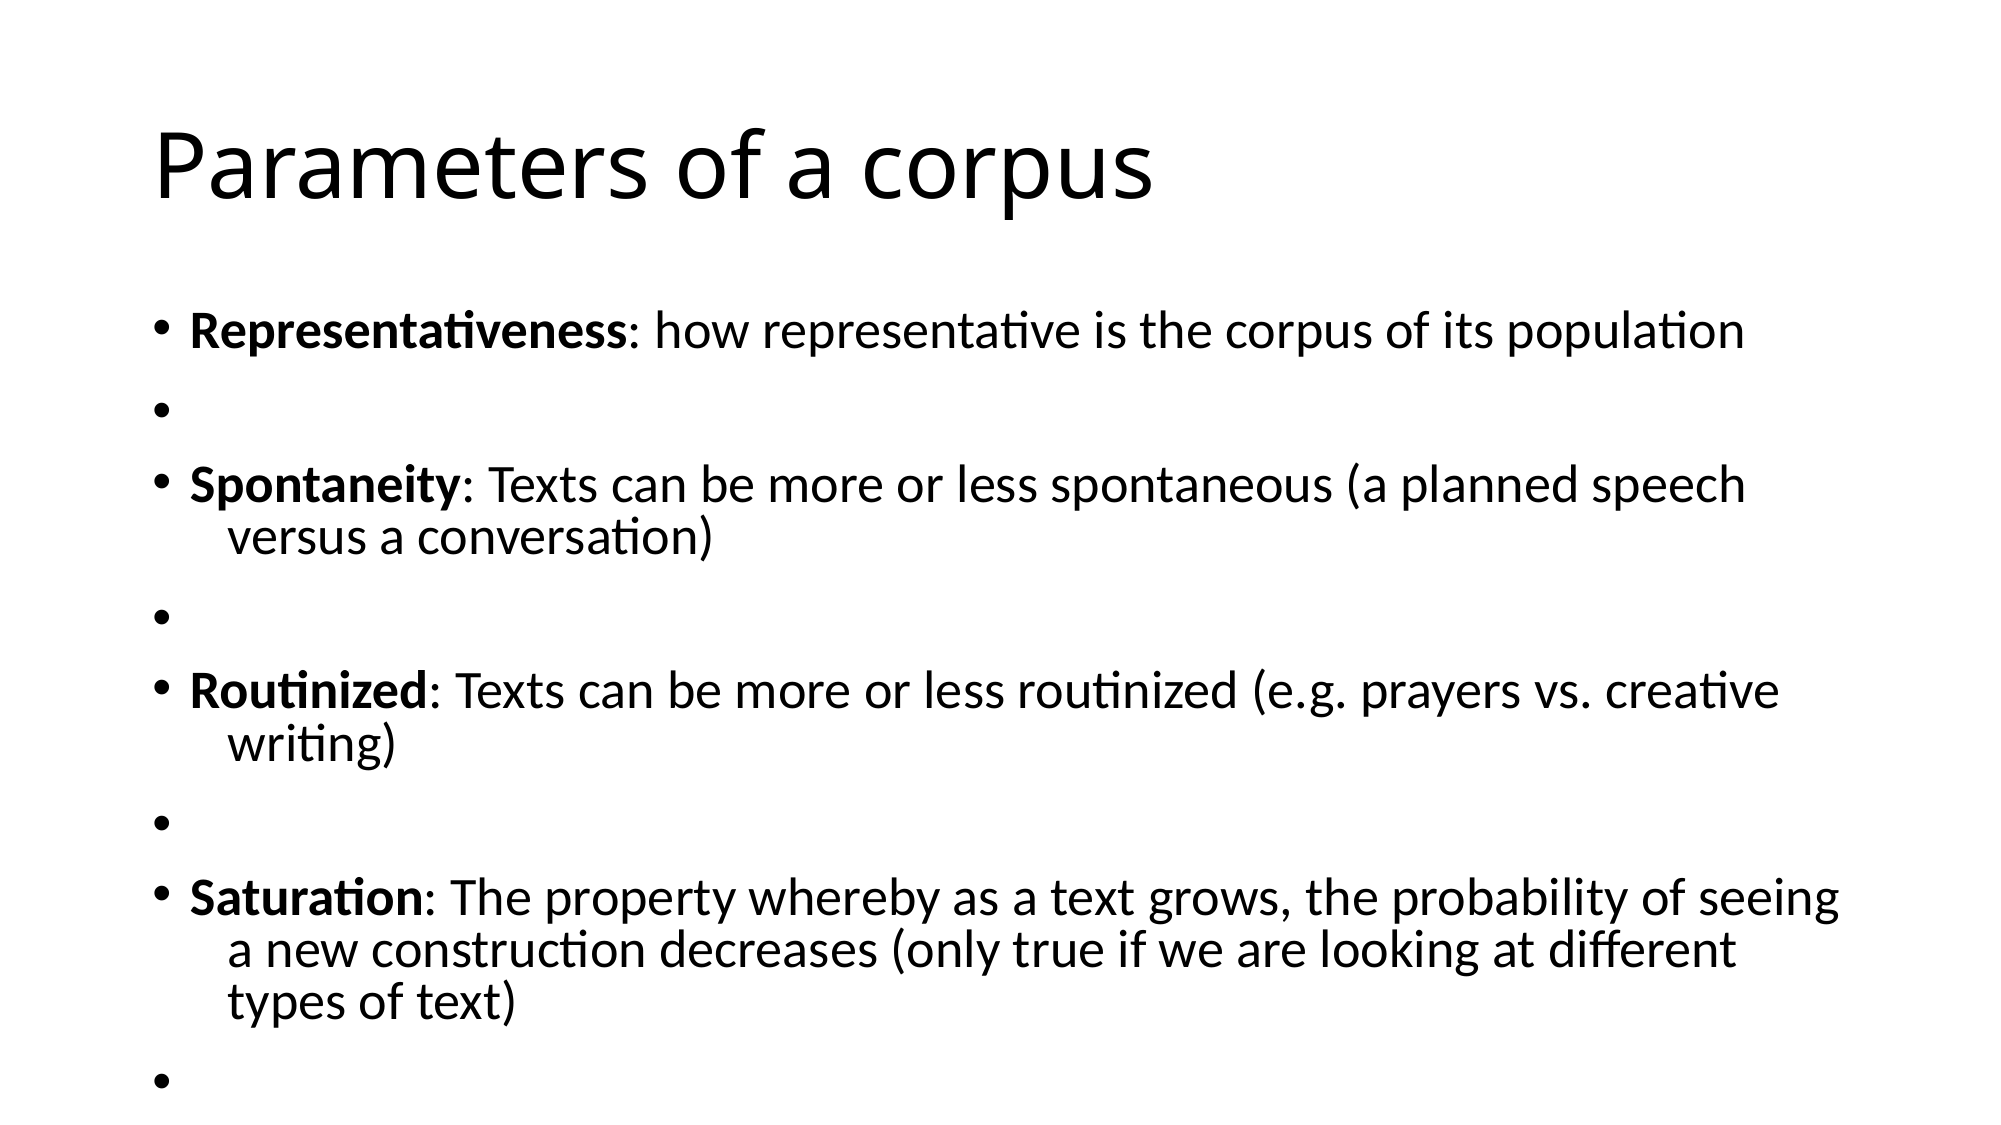

# Parameters of a corpus
Representativeness: how representative is the corpus of its population
Spontaneity: Texts can be more or less spontaneous (a planned speech versus a conversation)
Routinized: Texts can be more or less routinized (e.g. prayers vs. creative writing)
Saturation: The property whereby as a text grows, the probability of seeing a new construction decreases (only true if we are looking at different types of text)